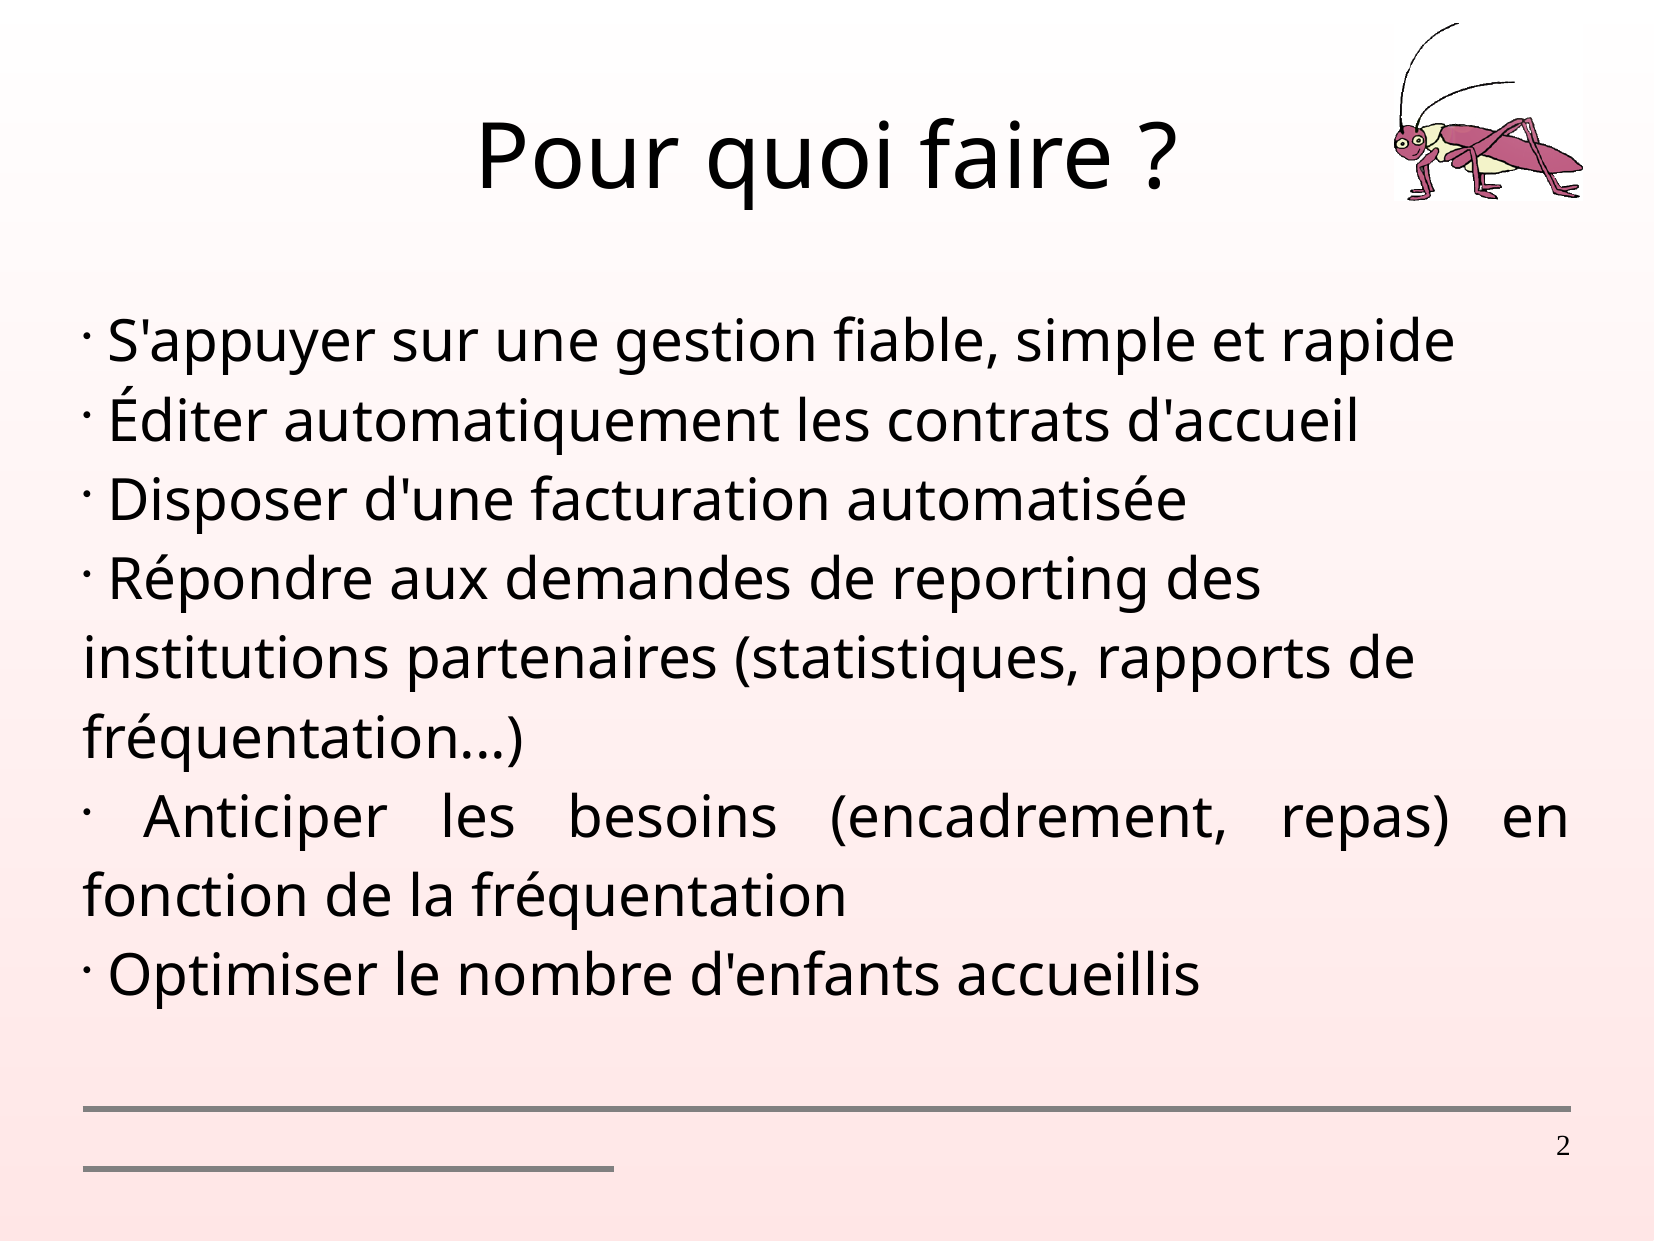

# Pour quoi faire ?
 S'appuyer sur une gestion fiable, simple et rapide
 Éditer automatiquement les contrats d'accueil
 Disposer d'une facturation automatisée
 Répondre aux demandes de reporting des institutions partenaires (statistiques, rapports de fréquentation...)
 Anticiper les besoins (encadrement, repas) en fonction de la fréquentation
 Optimiser le nombre d'enfants accueillis
2